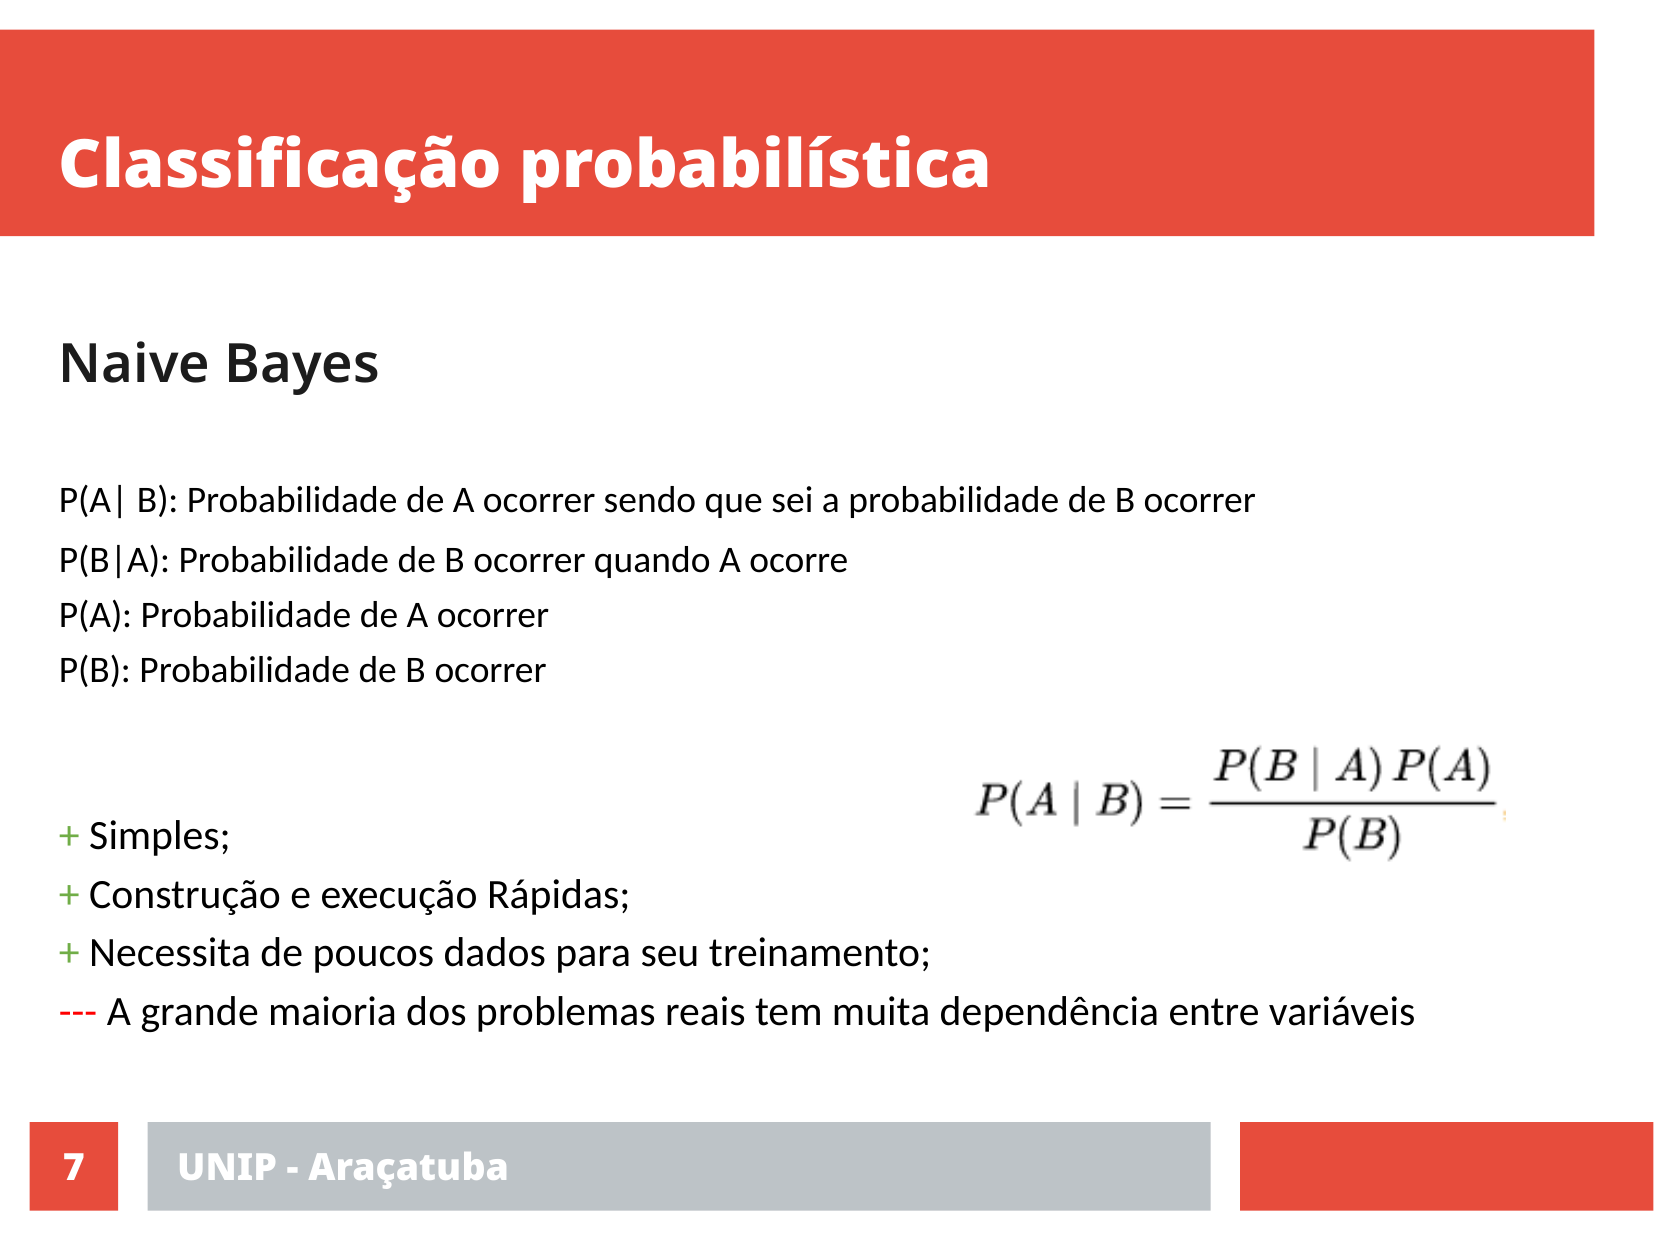

# Classificação probabilística
Naive Bayes
P(A| B): Probabilidade de A ocorrer sendo que sei a probabilidade de B ocorrer
P(B|A): Probabilidade de B ocorrer quando A ocorre
P(A): Probabilidade de A ocorrer
P(B): Probabilidade de B ocorrer
+ Simples;
+ Construção e execução Rápidas;
+ Necessita de poucos dados para seu treinamento;
--- A grande maioria dos problemas reais tem muita dependência entre variáveis
7
UNIP - Araçatuba